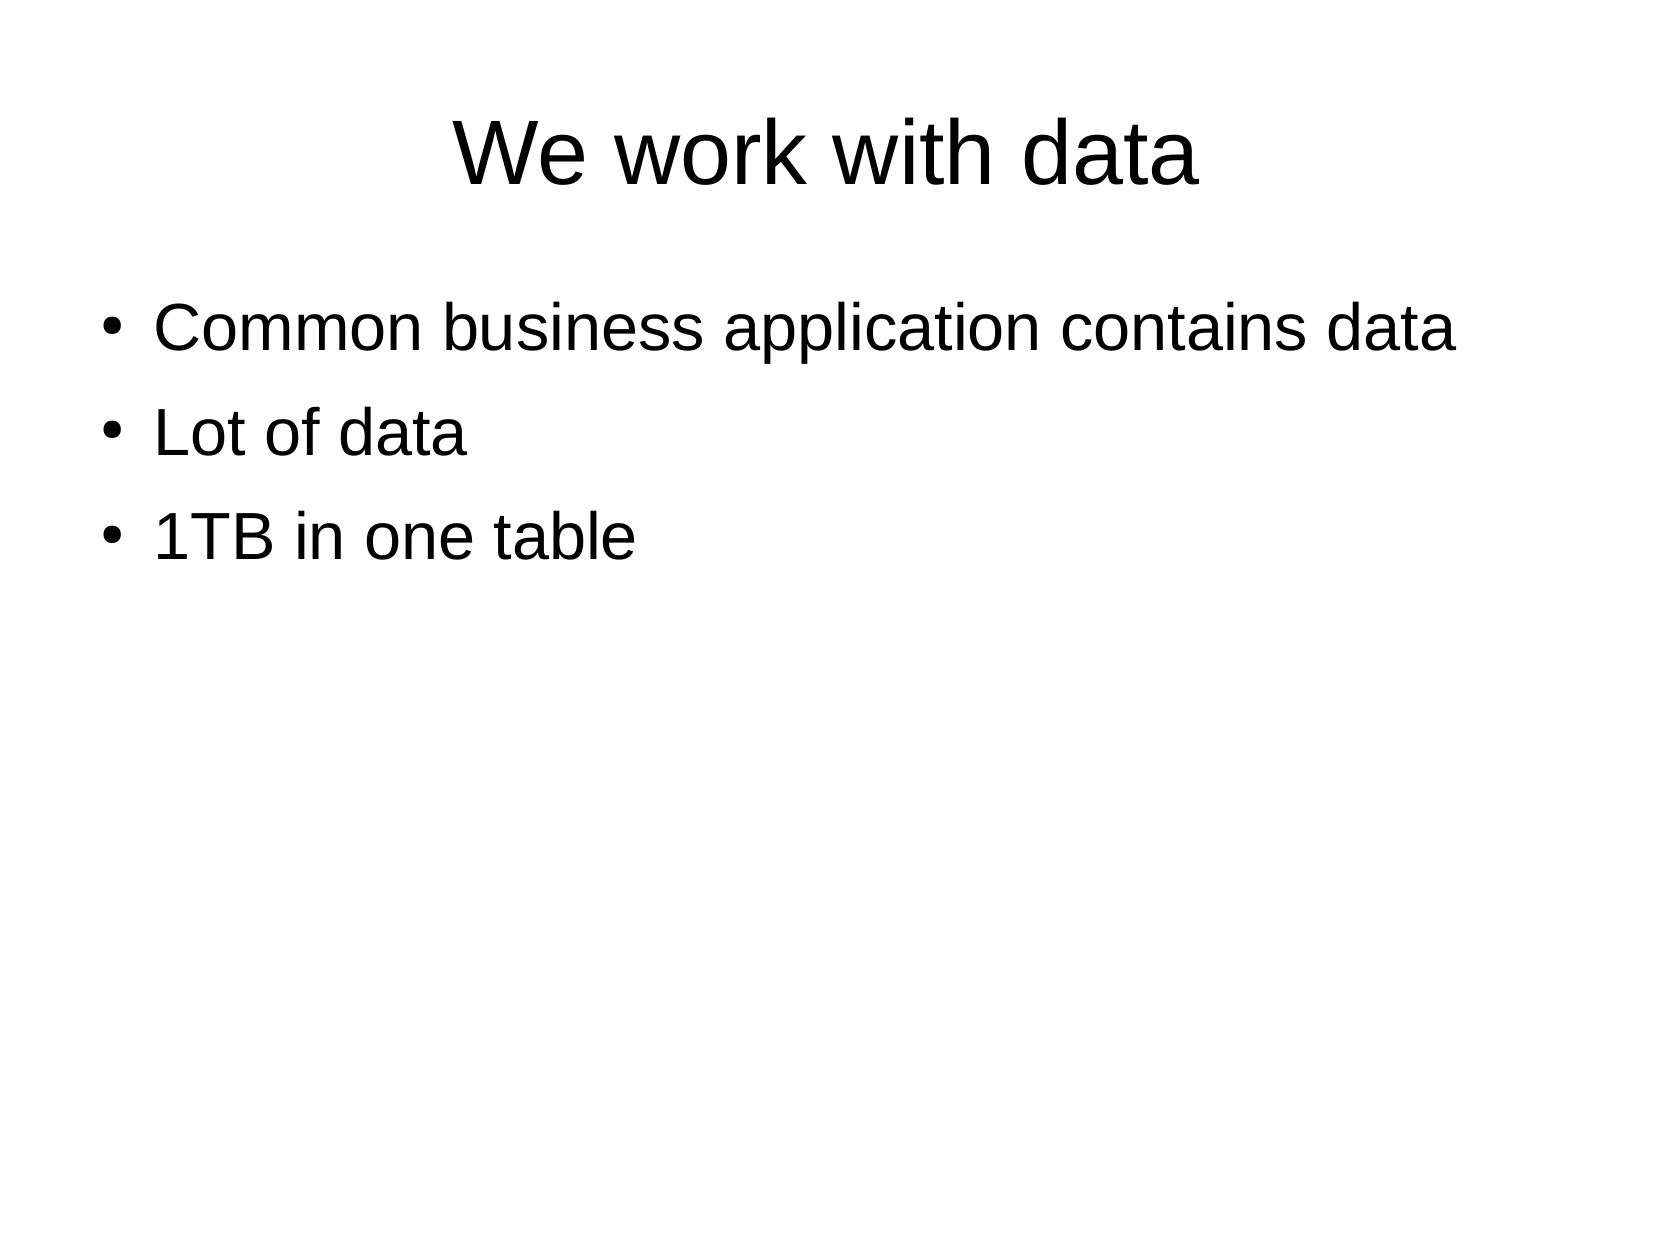

# We work with data
Common business application contains data
Lot of data
1TB in one table